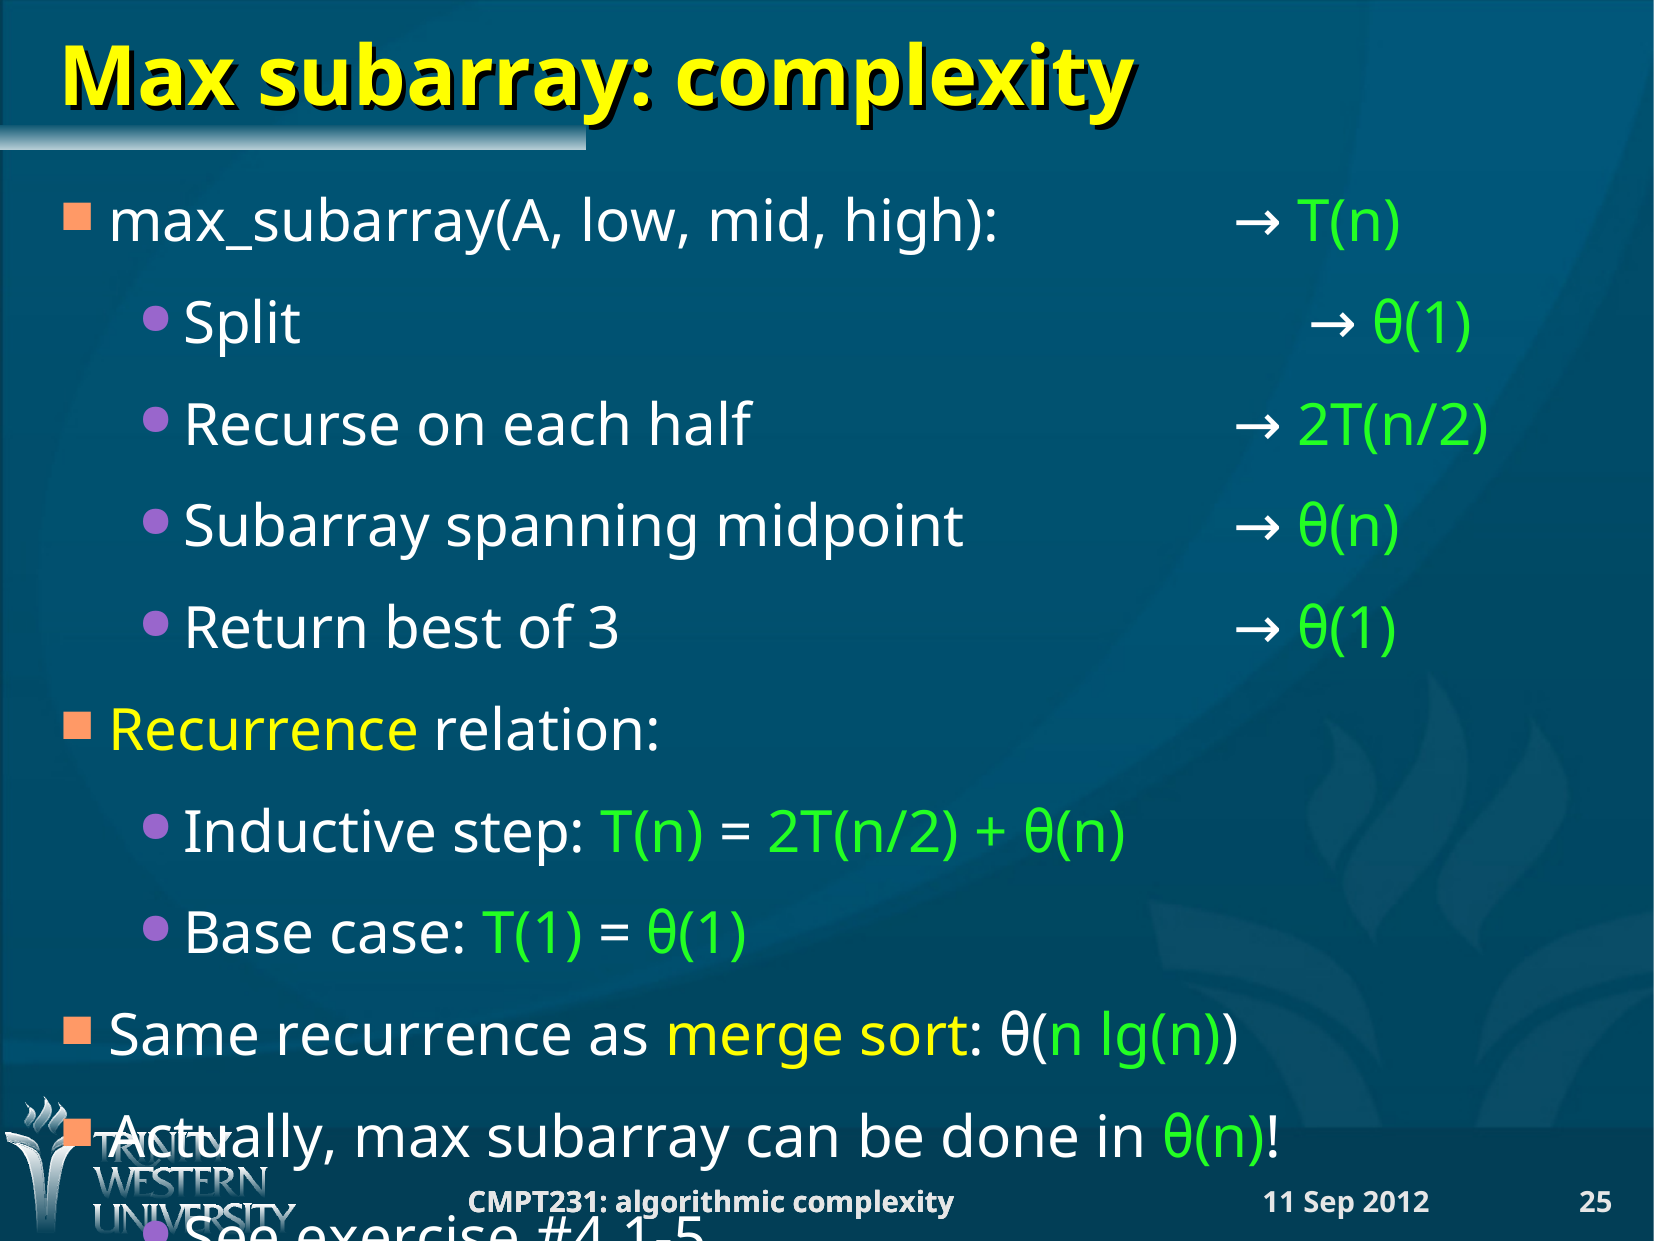

# Max subarray: complexity
max_subarray(A, low, mid, high):				→ T(n)
Split														→ θ(1)
Recurse on each half							→ 2T(n/2)
Subarray spanning midpoint				→ θ(n)
Return best of 3									→ θ(1)
Recurrence relation:
Inductive step: T(n) = 2T(n/2) + θ(n)
Base case: T(1) = θ(1)
Same recurrence as merge sort: θ(n lg(n))
Actually, max subarray can be done in θ(n)!
See exercise #4.1-5
CMPT231: algorithmic complexity
11 Sep 2012
25